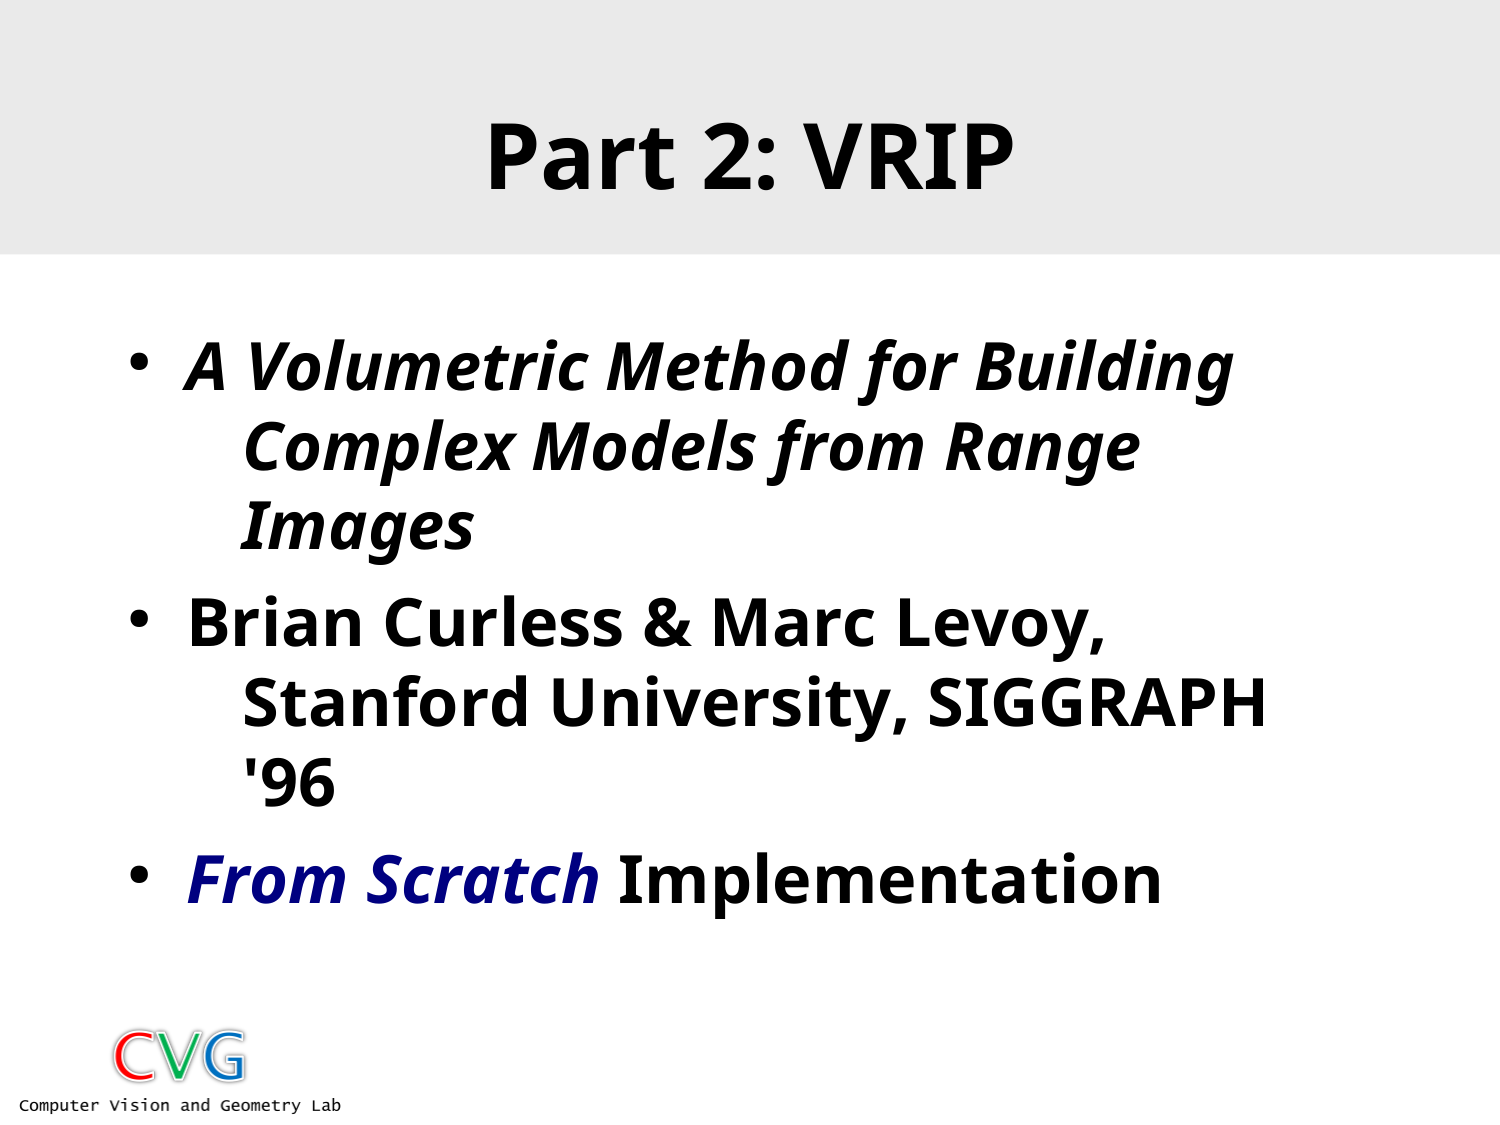

# Part 2: VRIP
A Volumetric Method for Building Complex Models from Range Images
Brian Curless & Marc Levoy, Stanford University, SIGGRAPH '96
From Scratch Implementation